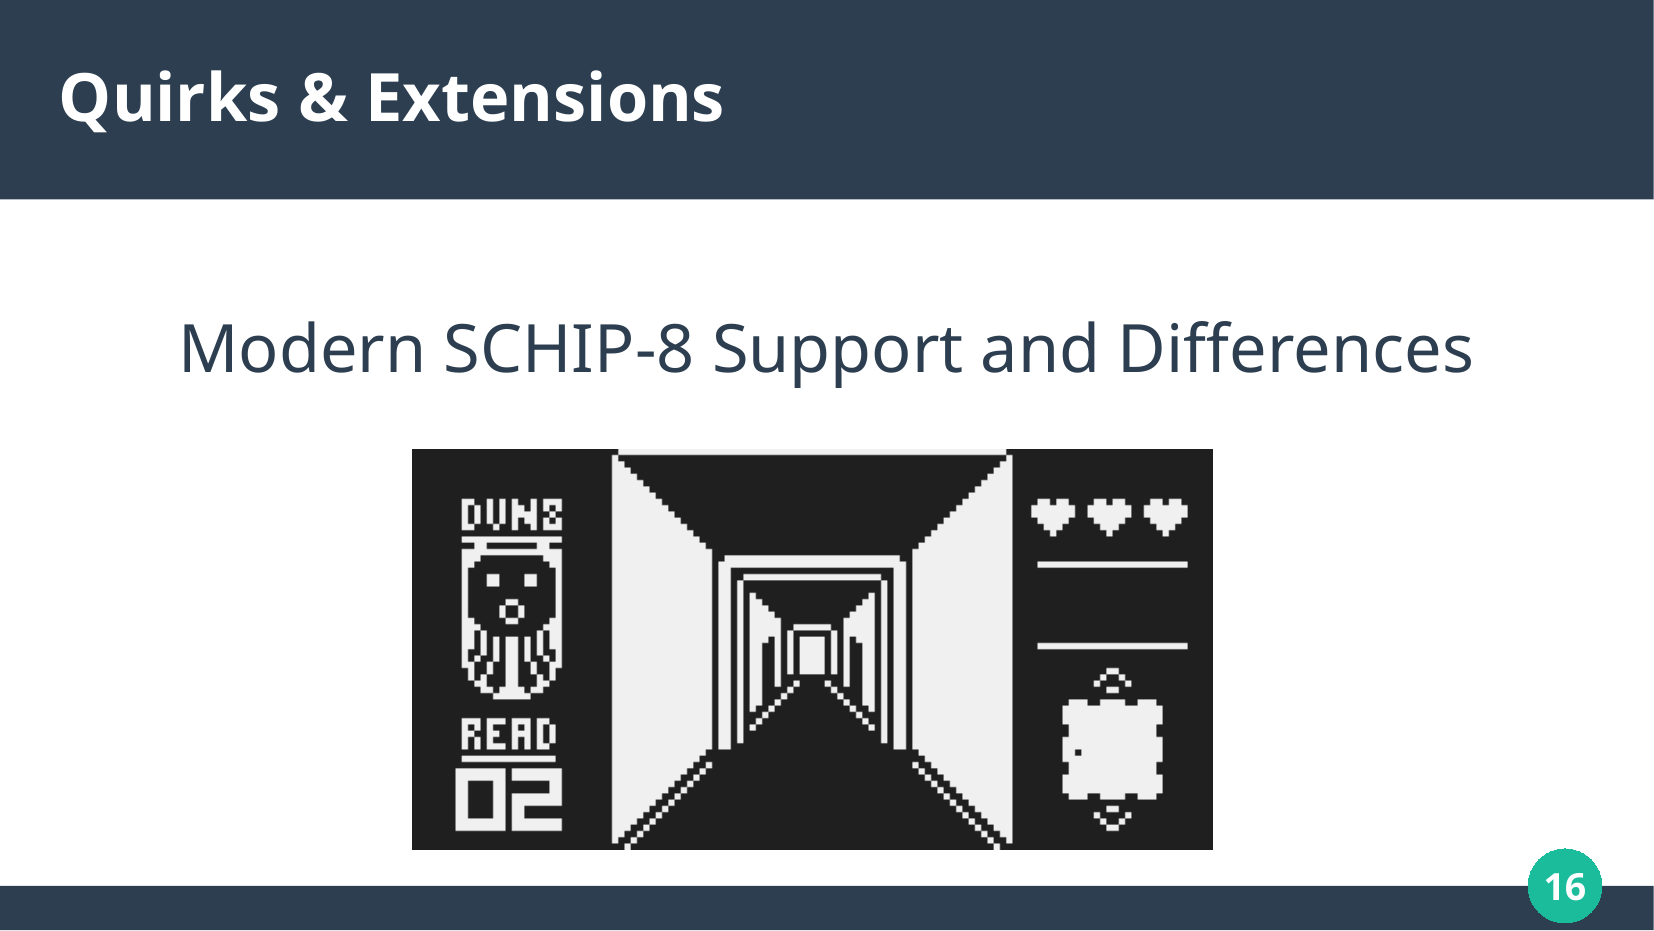

# Quirks & Extensions
Modern SCHIP-8 Support and Differences
16